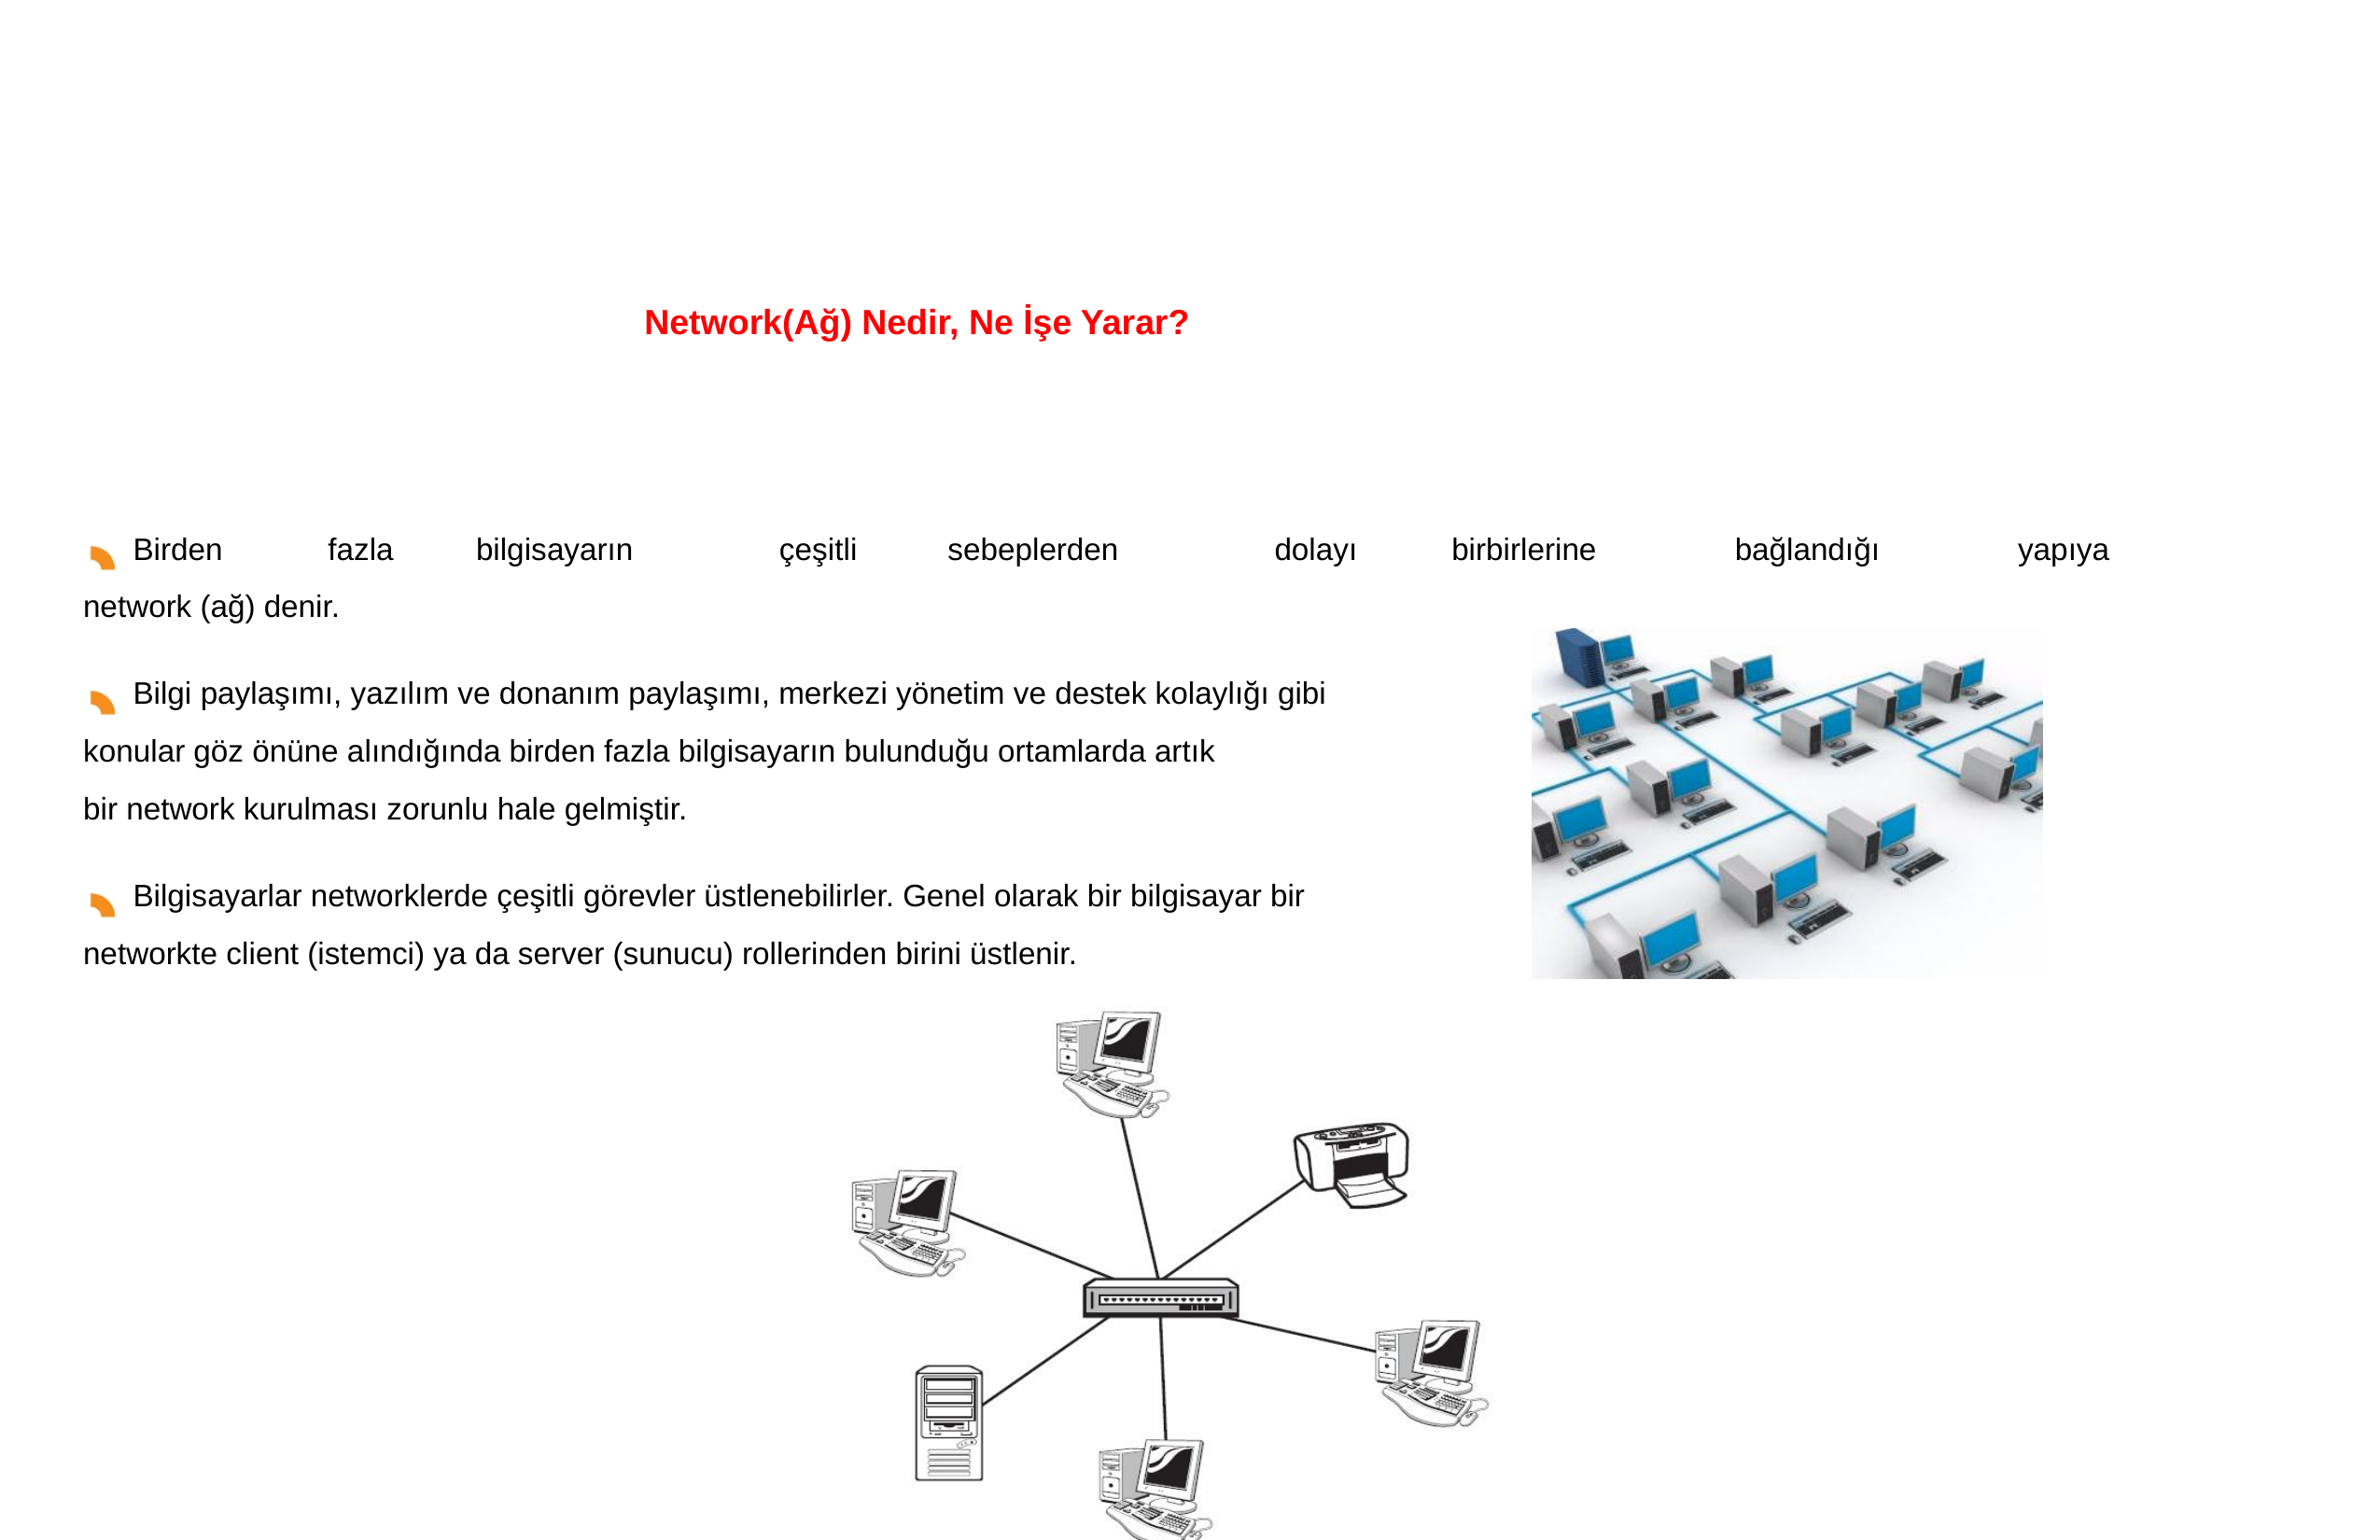

Network(Ağ) Nedir, Ne İşe Yarar?
 Birden
fazla
bilgisayarın
çeşitli
sebeplerden
dolayı
birbirlerine
bağlandığı
yapıya
network (ağ) denir.
 Bilgi paylaşımı, yazılım ve donanım paylaşımı, merkezi yönetim ve destek kolaylığı gibi
konular göz önüne alındığında birden fazla bilgisayarın bulunduğu ortamlarda artık
bir network kurulması zorunlu hale gelmiştir.
 Bilgisayarlar networklerde çeşitli görevler üstlenebilirler. Genel olarak bir bilgisayar bir
networkte client (istemci) ya da server (sunucu) rollerinden birini üstlenir.